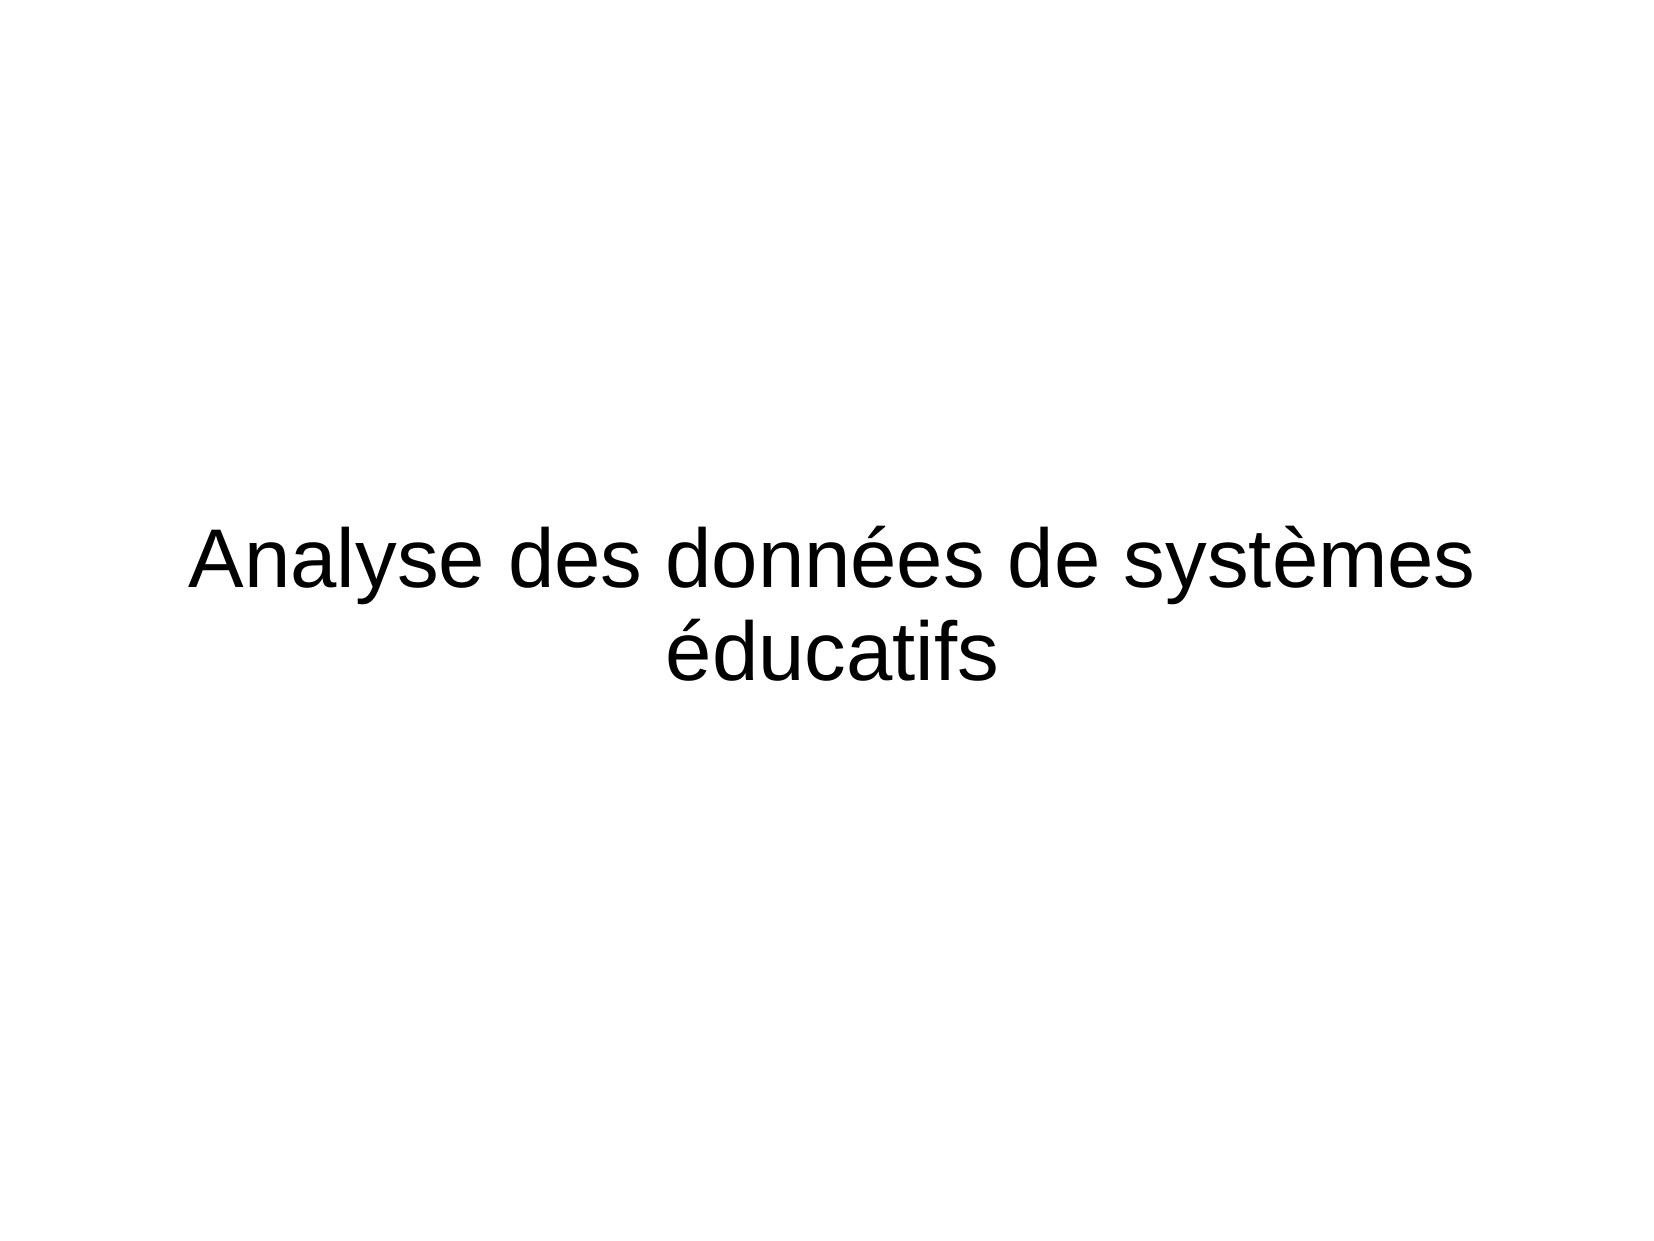

# Analyse des données de systèmes éducatifs